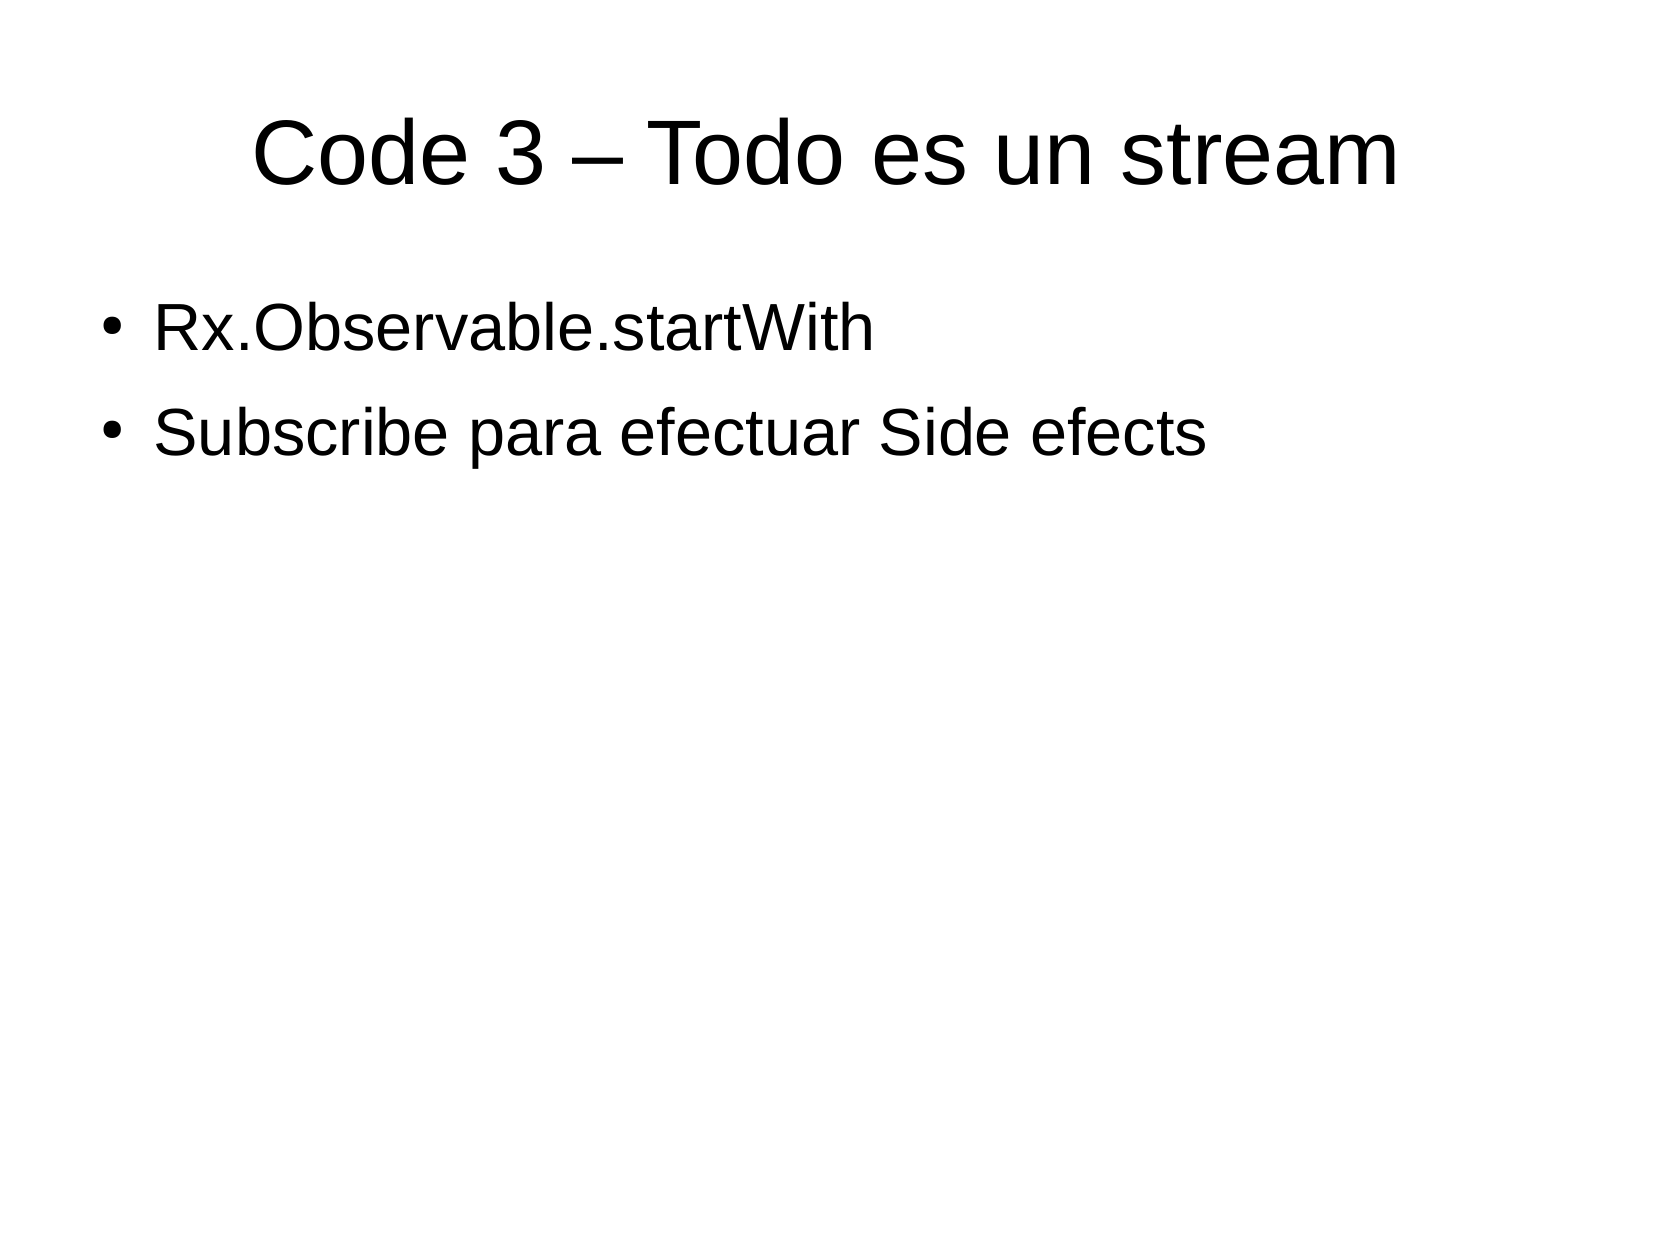

# Code 3 – Todo es un stream
Rx.Observable.startWith
Subscribe para efectuar Side efects